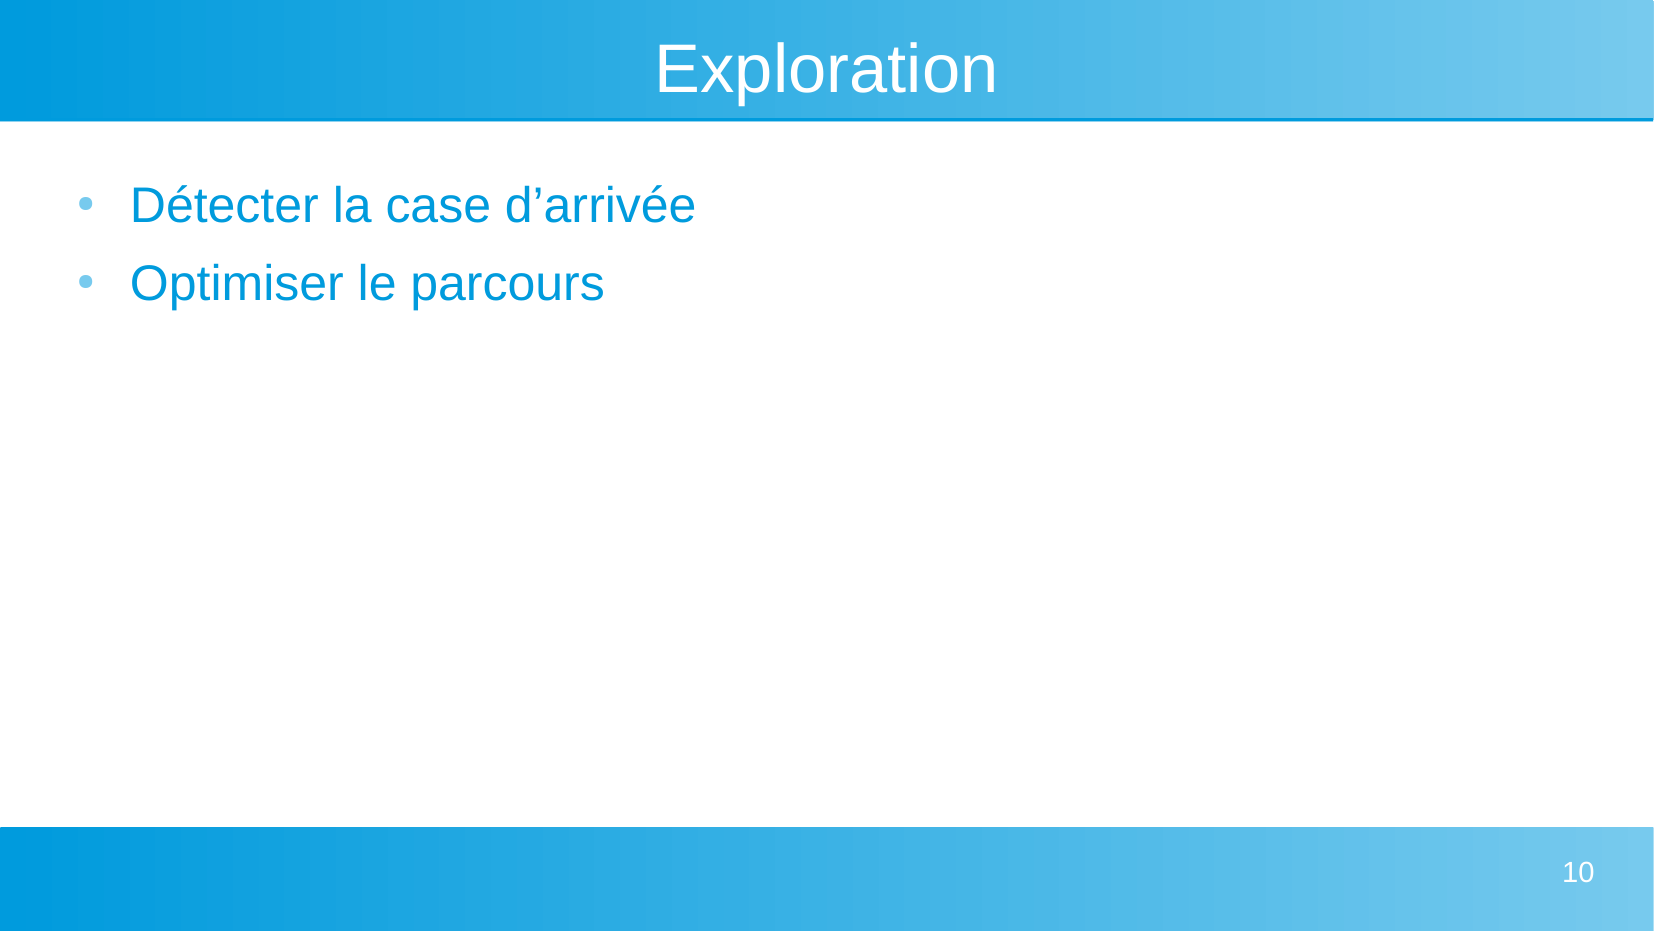

# Exploration
Détecter la case d’arrivée
Optimiser le parcours
10